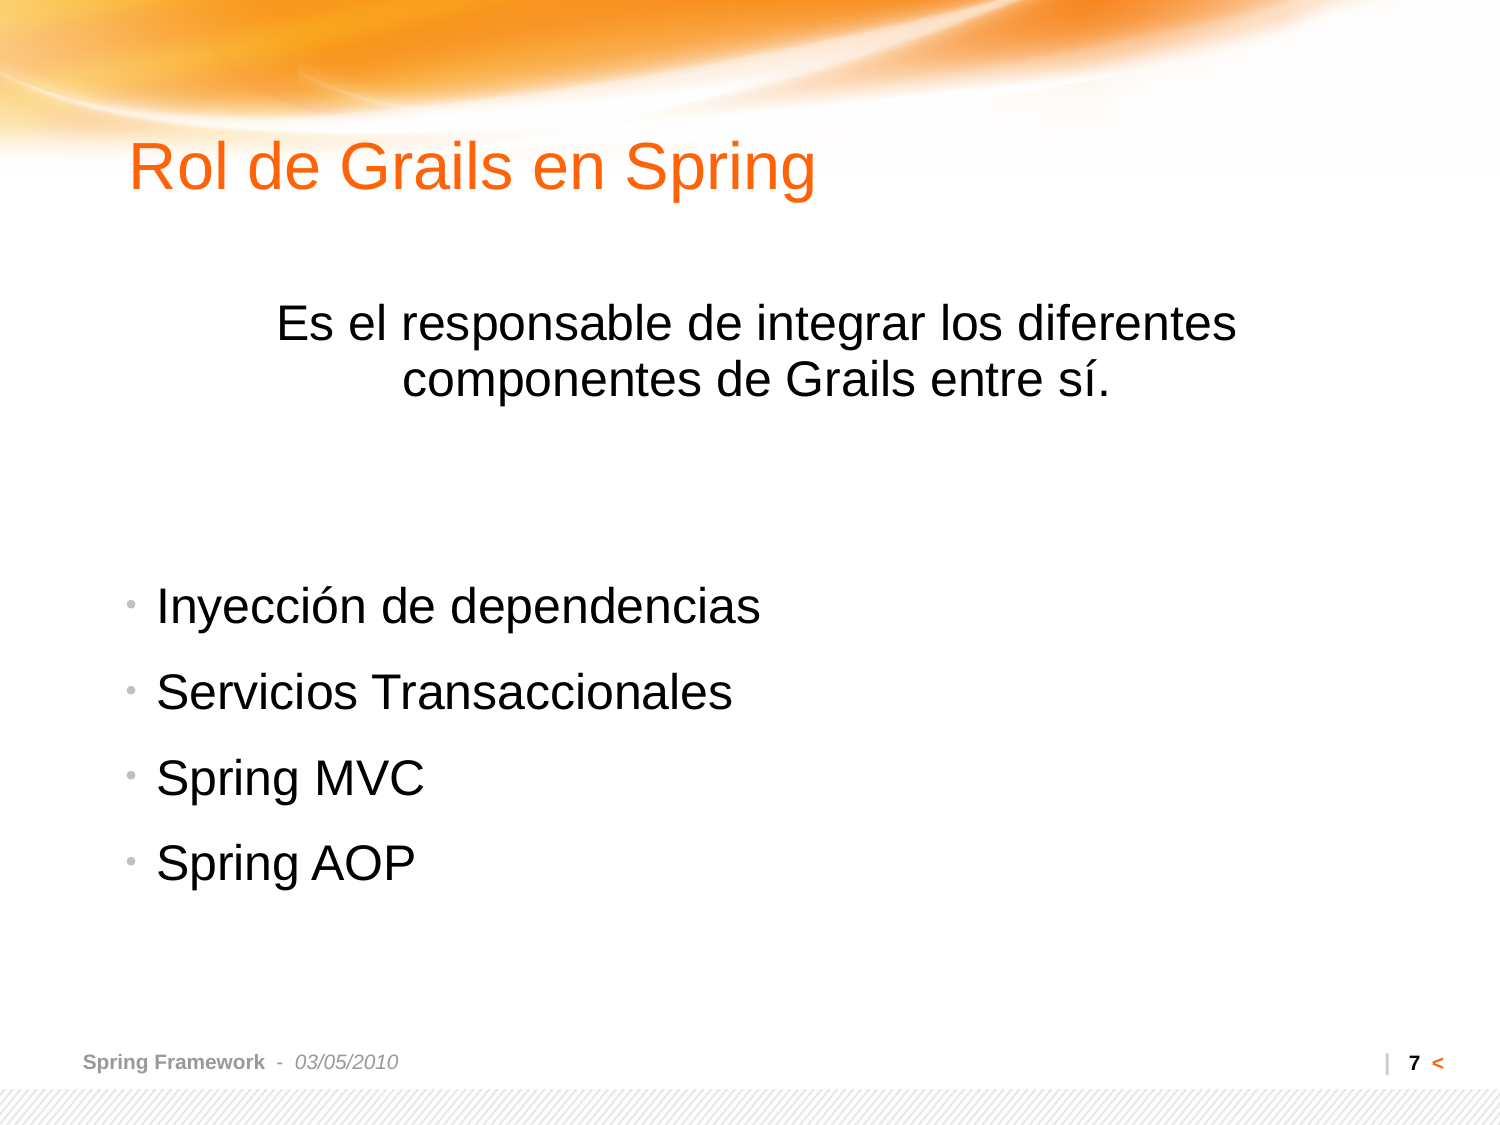

# Rol de Grails en Spring
Es el responsable de integrar los diferentes componentes de Grails entre sí.
Inyección de dependencias
Servicios Transaccionales
Spring MVC
Spring AOP